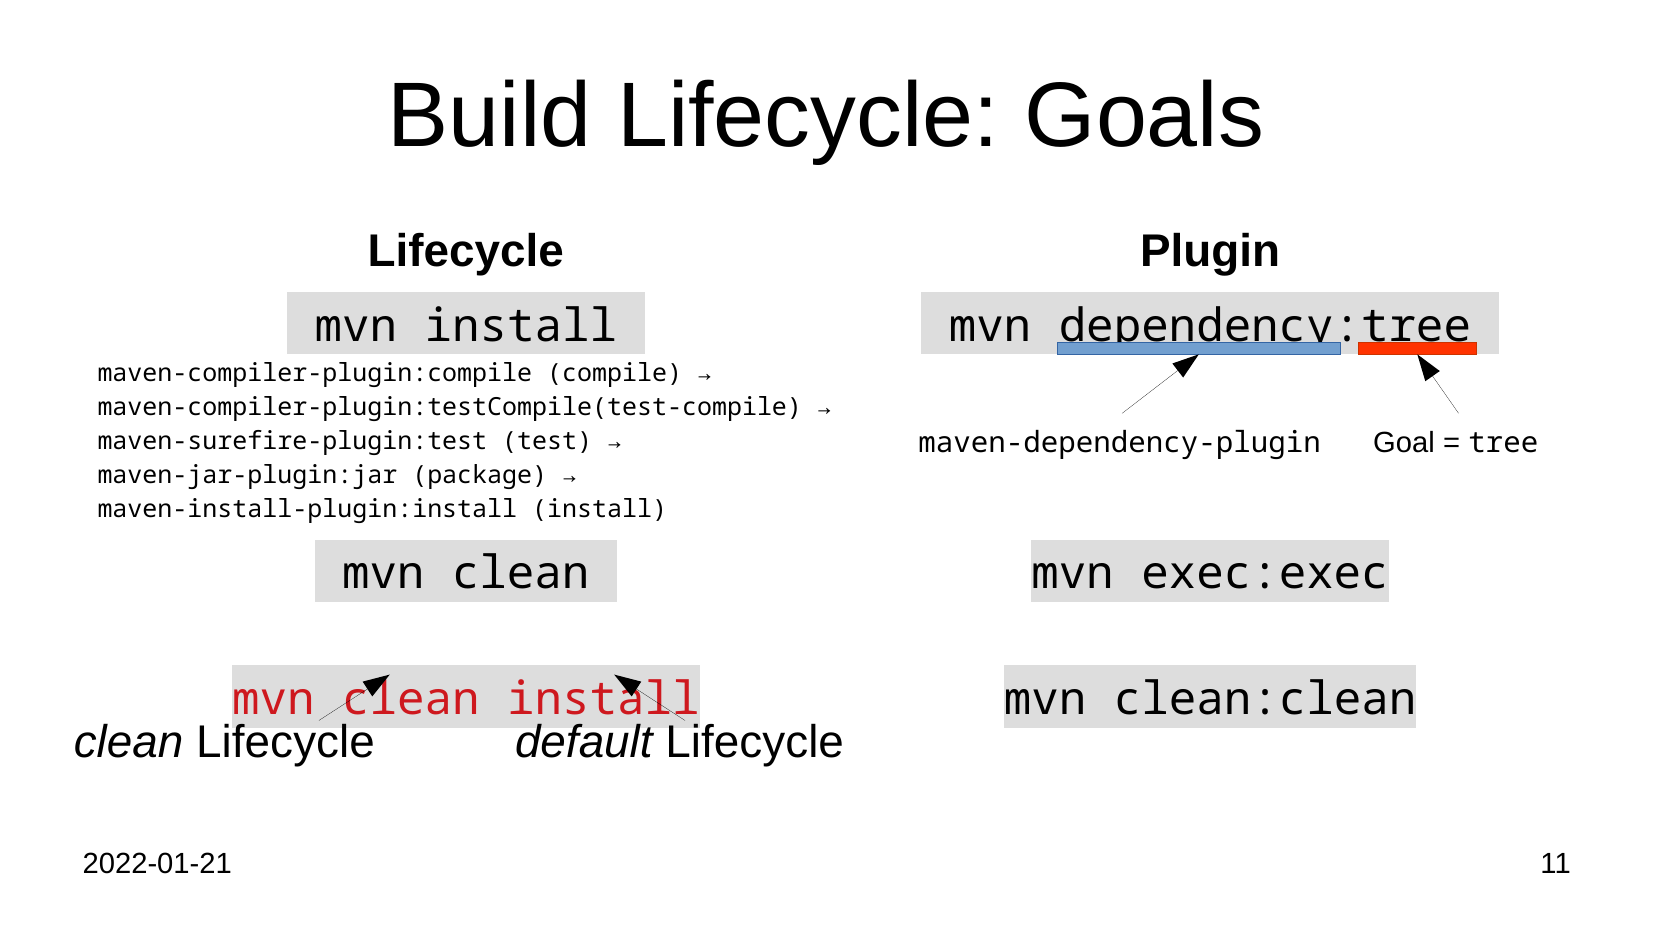

# Build Lifecycle: Goals
| Lifecycle | Plugin |
| --- | --- |
| mvn install maven-compiler-plugin:compile (compile) → maven-compiler-plugin:testCompile(test-compile) → maven-surefire-plugin:test (test) → maven-jar-plugin:jar (package) → maven-install-plugin:install (install) | mvn dependency:tree |
| mvn clean mvn clean install | mvn exec:exec mvn clean:clean |
maven-dependency-plugin
Goal = tree
clean Lifecycle
default Lifecycle
2022-01-21
11